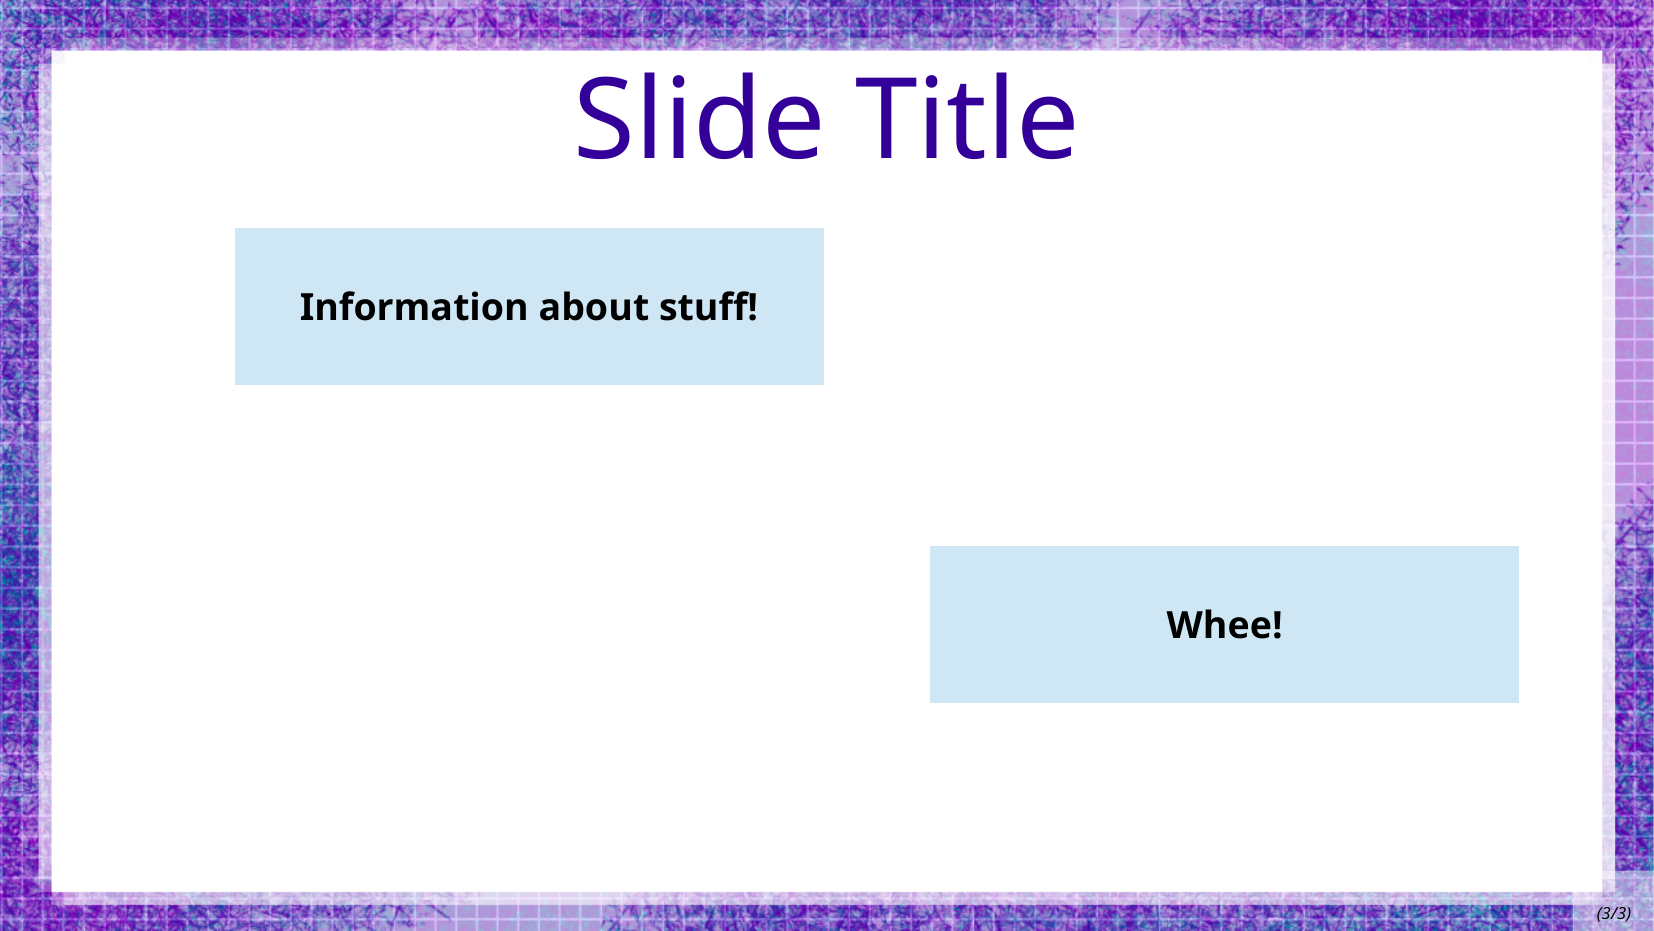

# Slide Title
Information about stuff!
Whee!